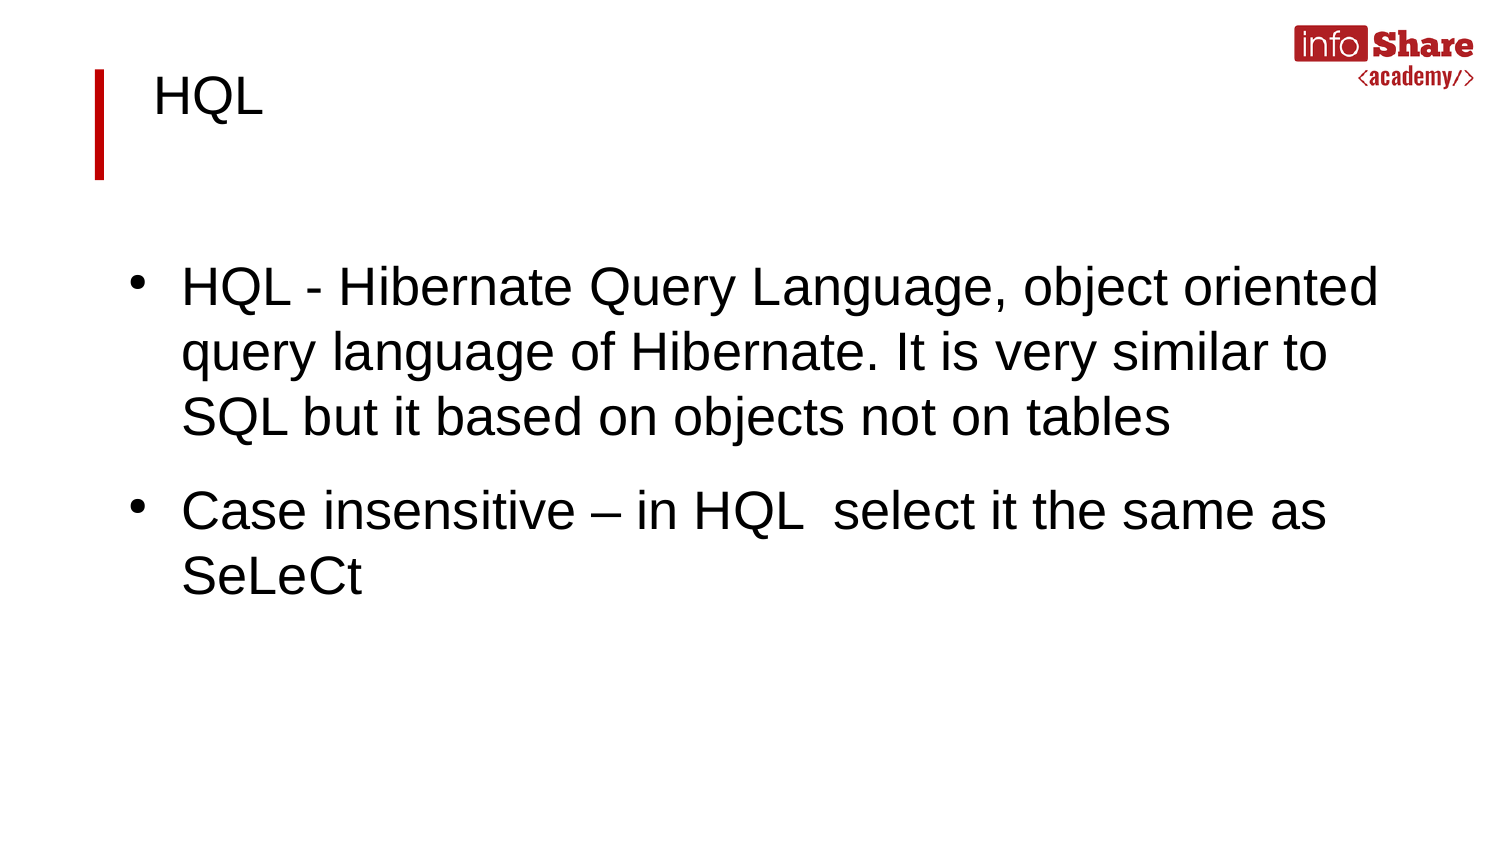

# HQL
HQL - Hibernate Query Language, object oriented query language of Hibernate. It is very similar to SQL but it based on objects not on tables
Case insensitive – in HQL select it the same as SeLeCt